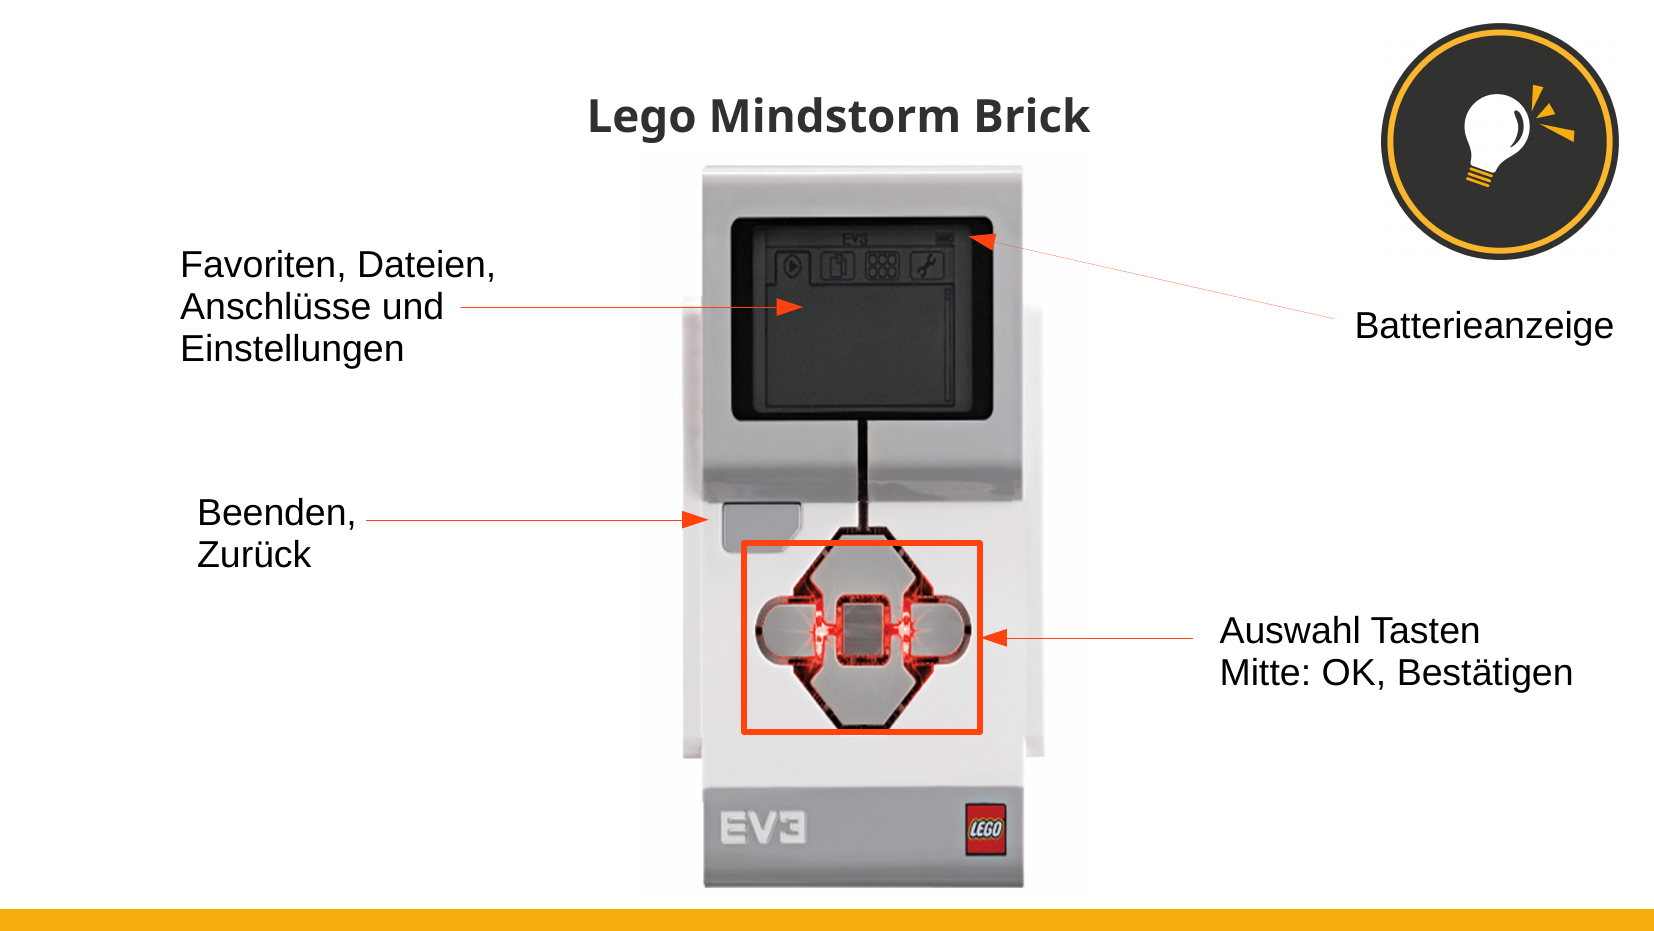

# Lego Mindstorm Brick
Favoriten, Dateien,
Anschlüsse und
Einstellungen
Batterieanzeige
Beenden,
Zurück
Auswahl Tasten
Mitte: OK, Bestätigen